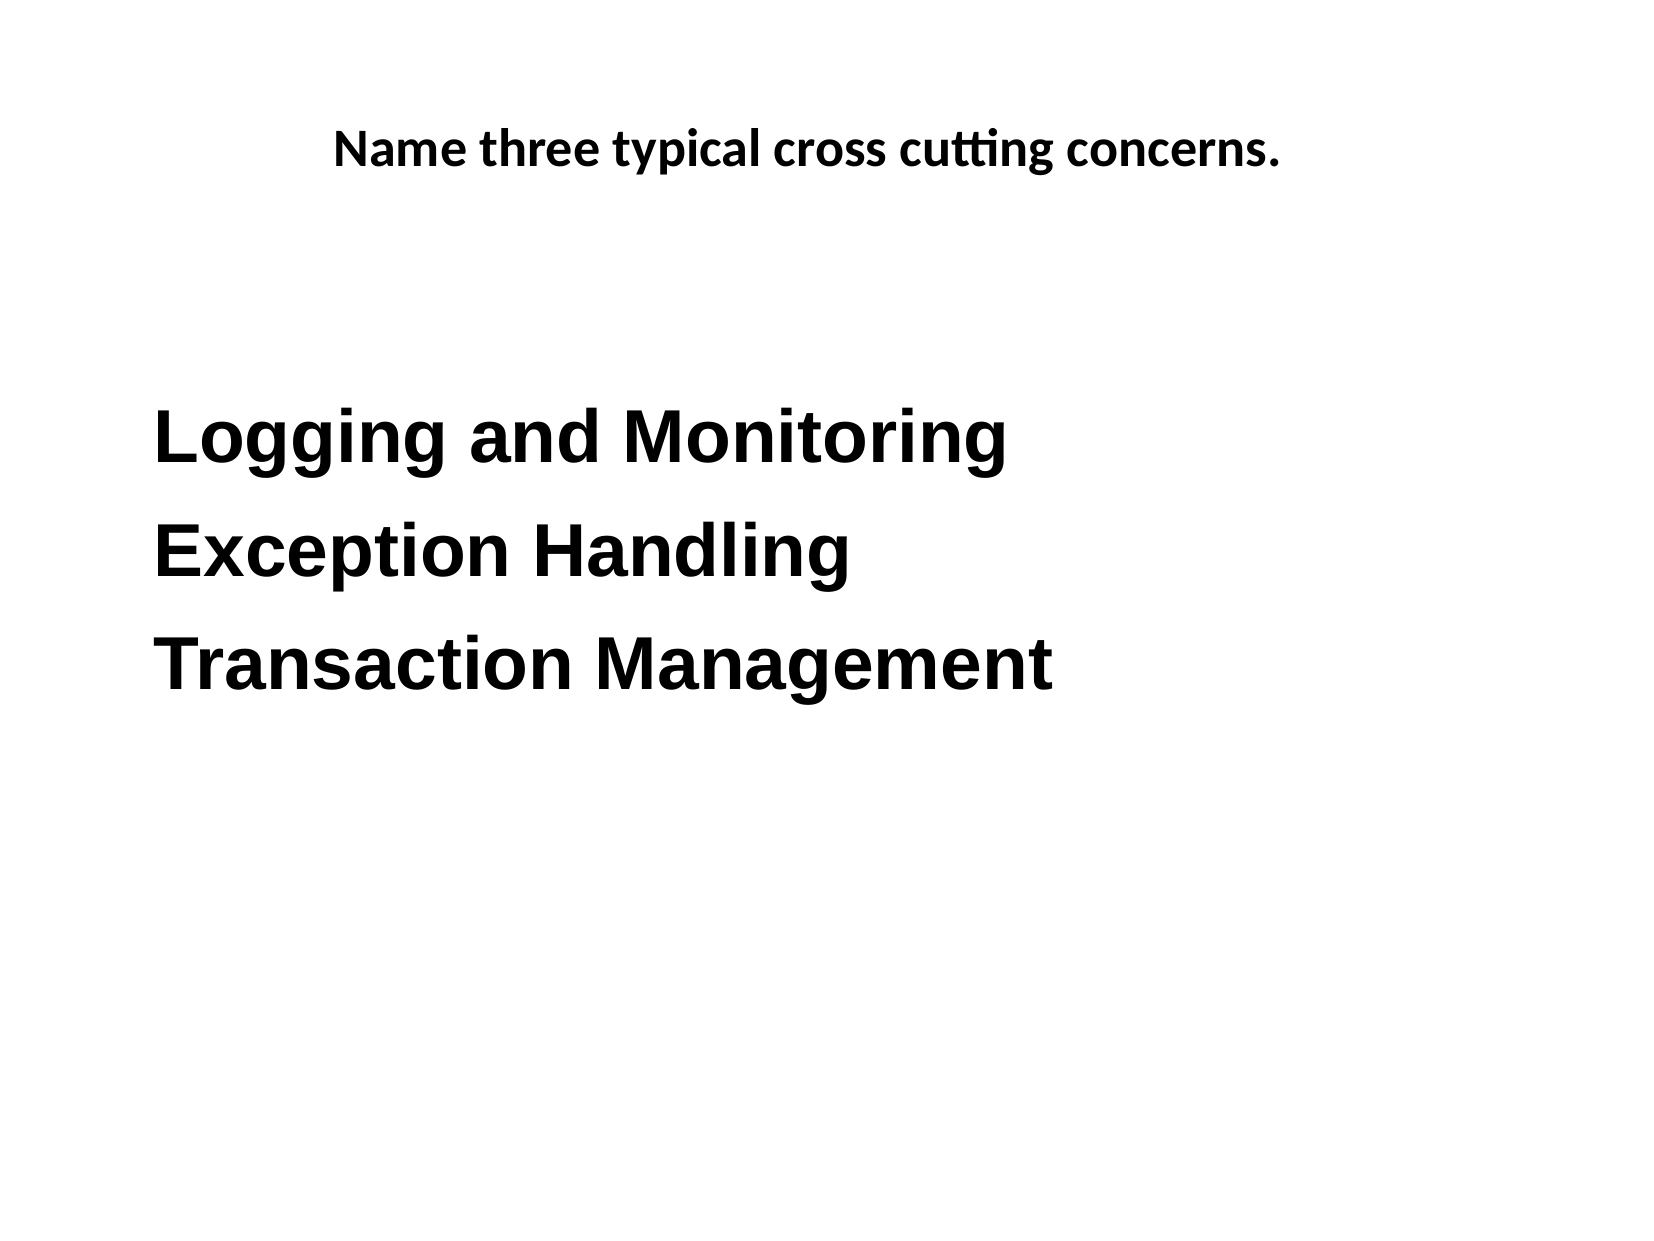

# Name three typical cross cutting concerns.
Logging and Monitoring
Exception Handling
Transaction Management